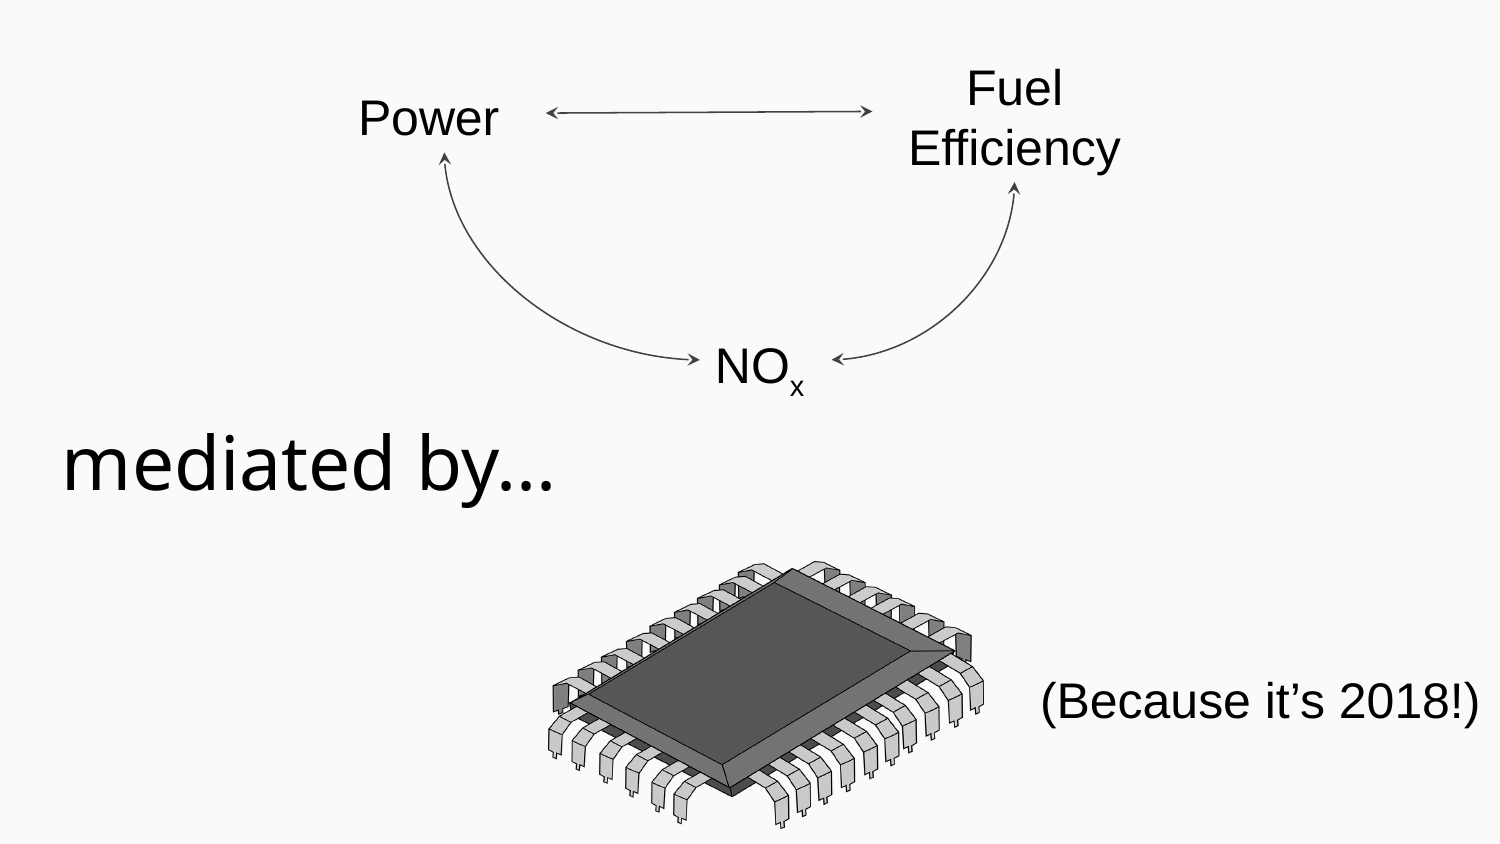

Fuel Efficiency
Power
NOx
# mediated by...
(Because it’s 2018!)